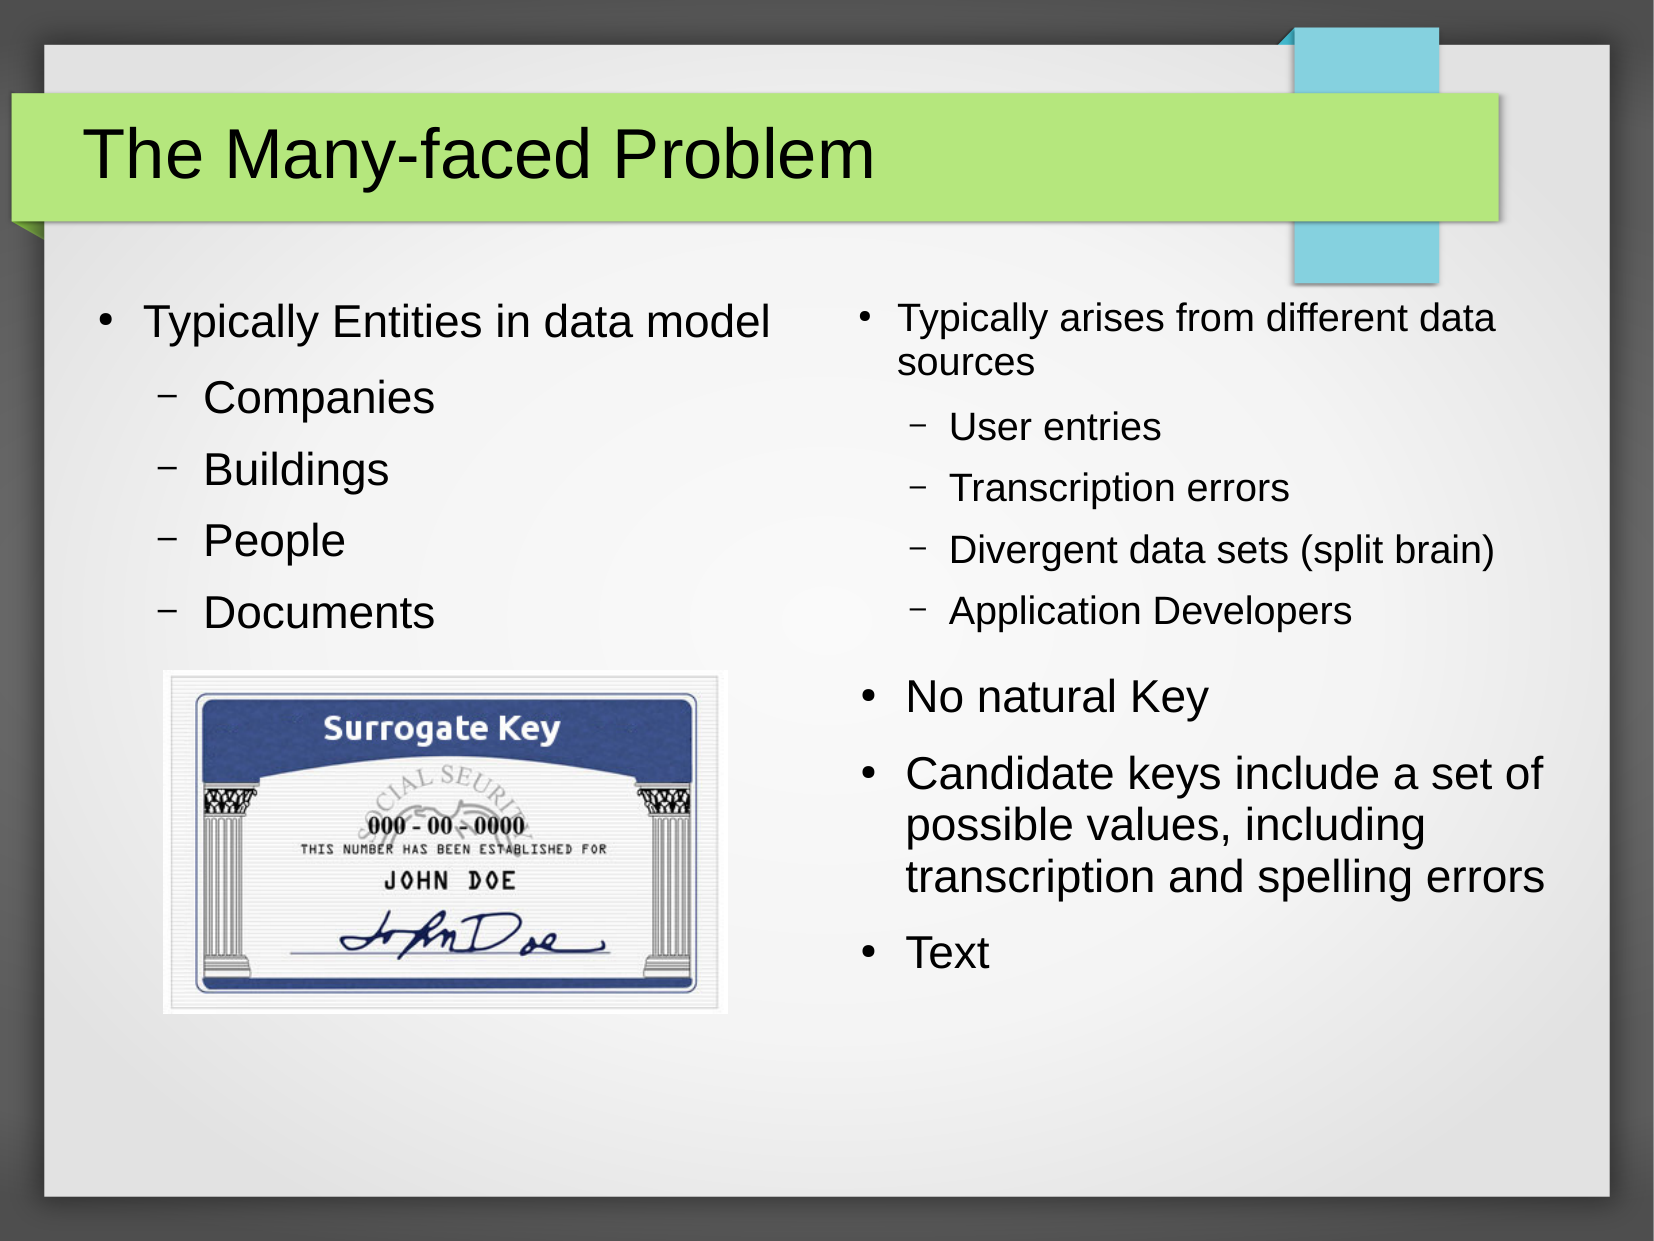

# The Many-faced Problem
Typically Entities in data model
Companies
Buildings
People
Documents
Typically arises from different data sources
User entries
Transcription errors
Divergent data sets (split brain)
Application Developers
No natural Key
Candidate keys include a set of possible values, including transcription and spelling errors
Text